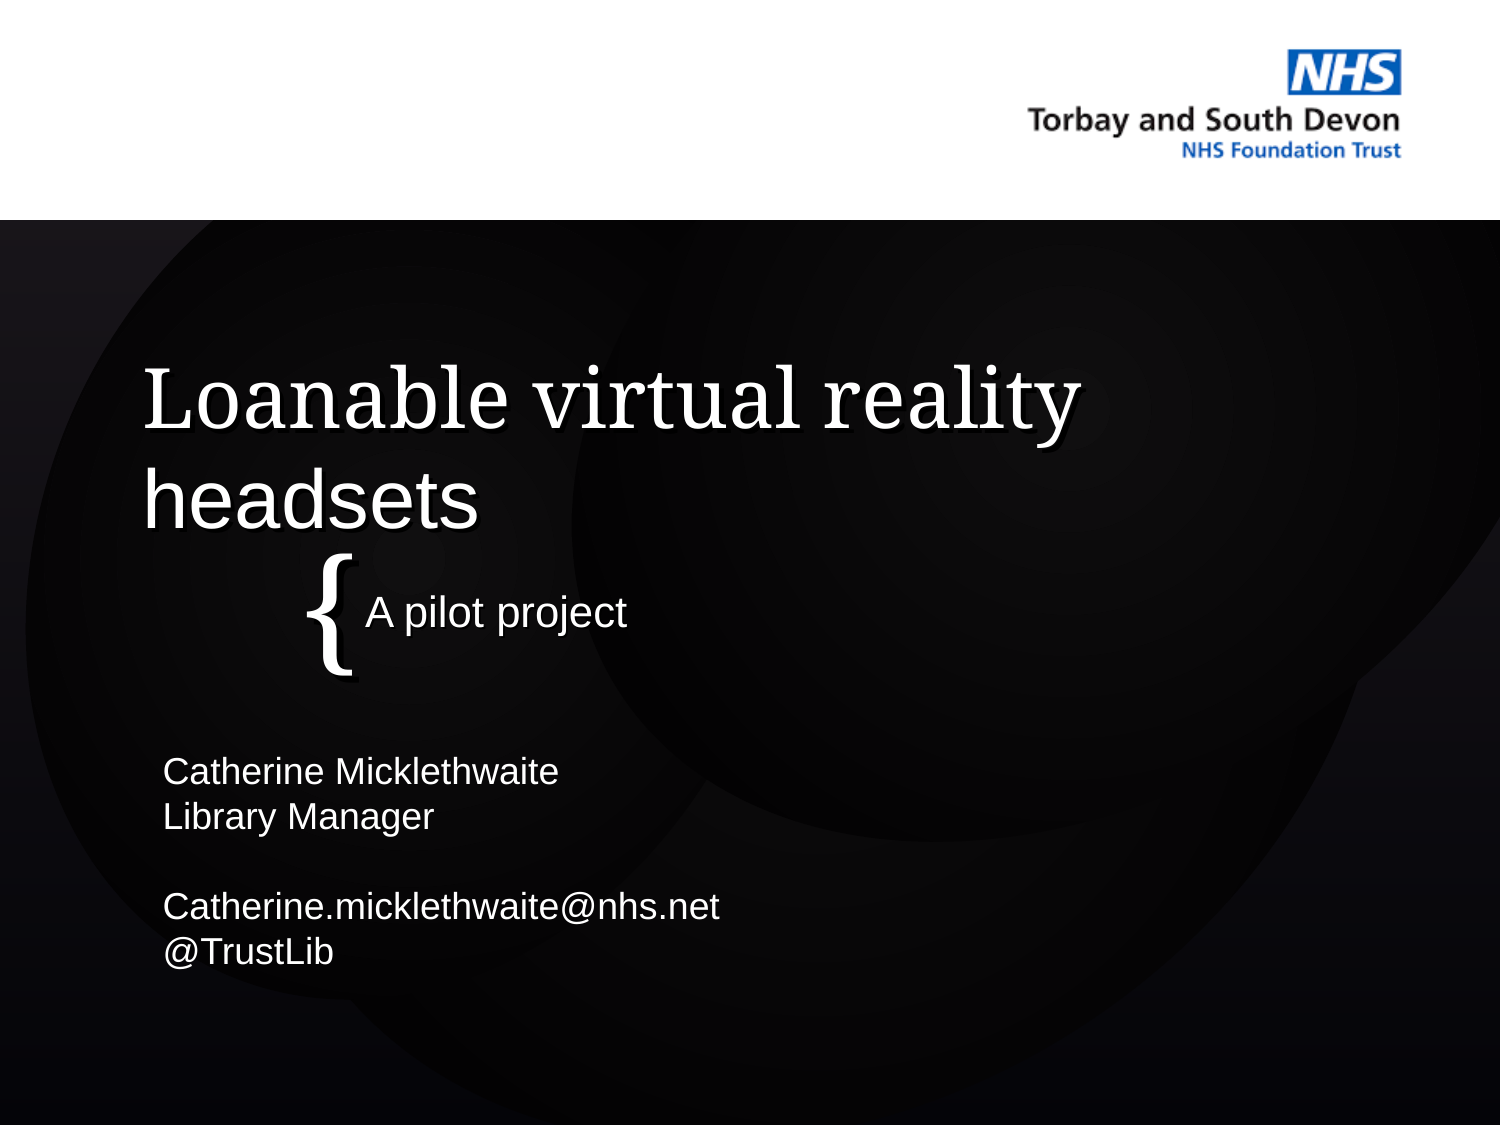

# Loanable virtual reality headsets
A pilot project
Catherine Micklethwaite
Library Manager
Catherine.micklethwaite@nhs.net
@TrustLib